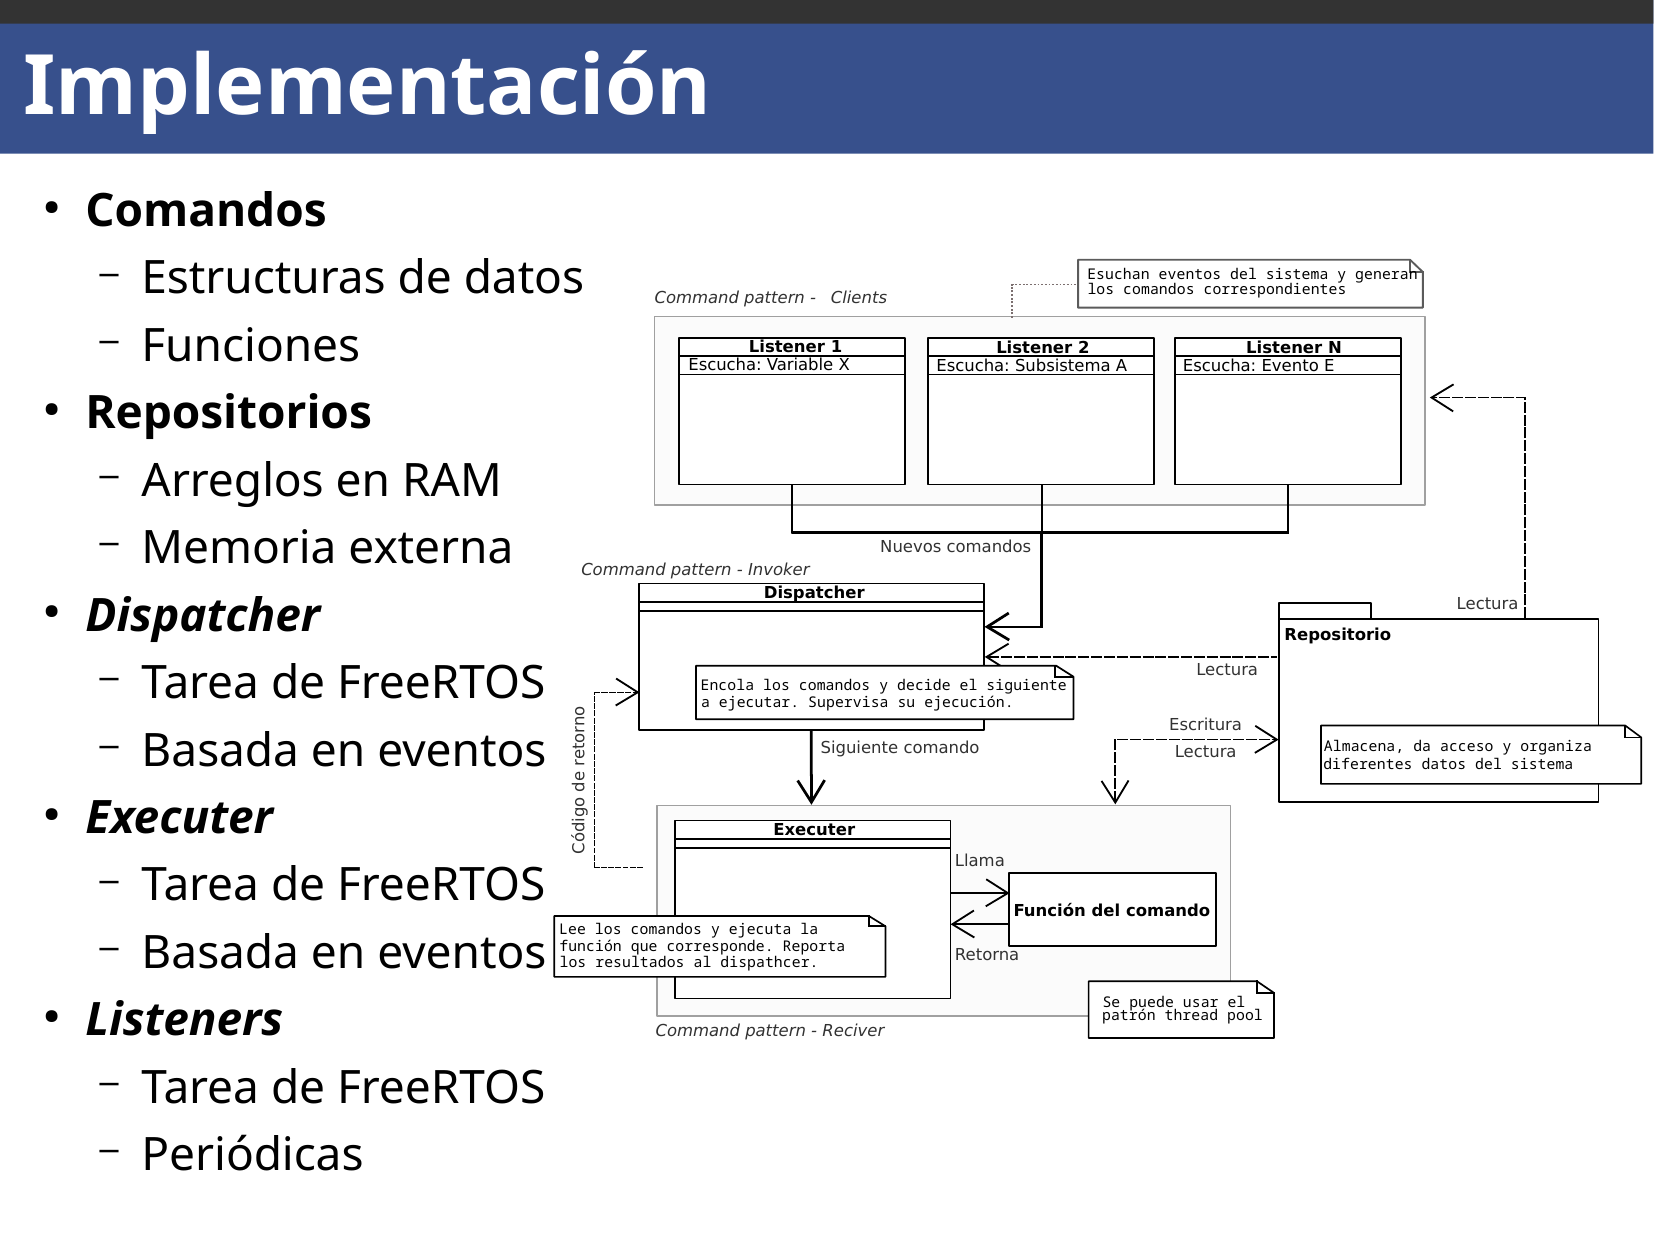

# Implementación
Comandos
Estructuras de datos
Funciones
Repositorios
Arreglos en RAM
Memoria externa
Dispatcher
Tarea de FreeRTOS
Basada en eventos
Executer
Tarea de FreeRTOS
Basada en eventos
Listeners
Tarea de FreeRTOS
Periódicas